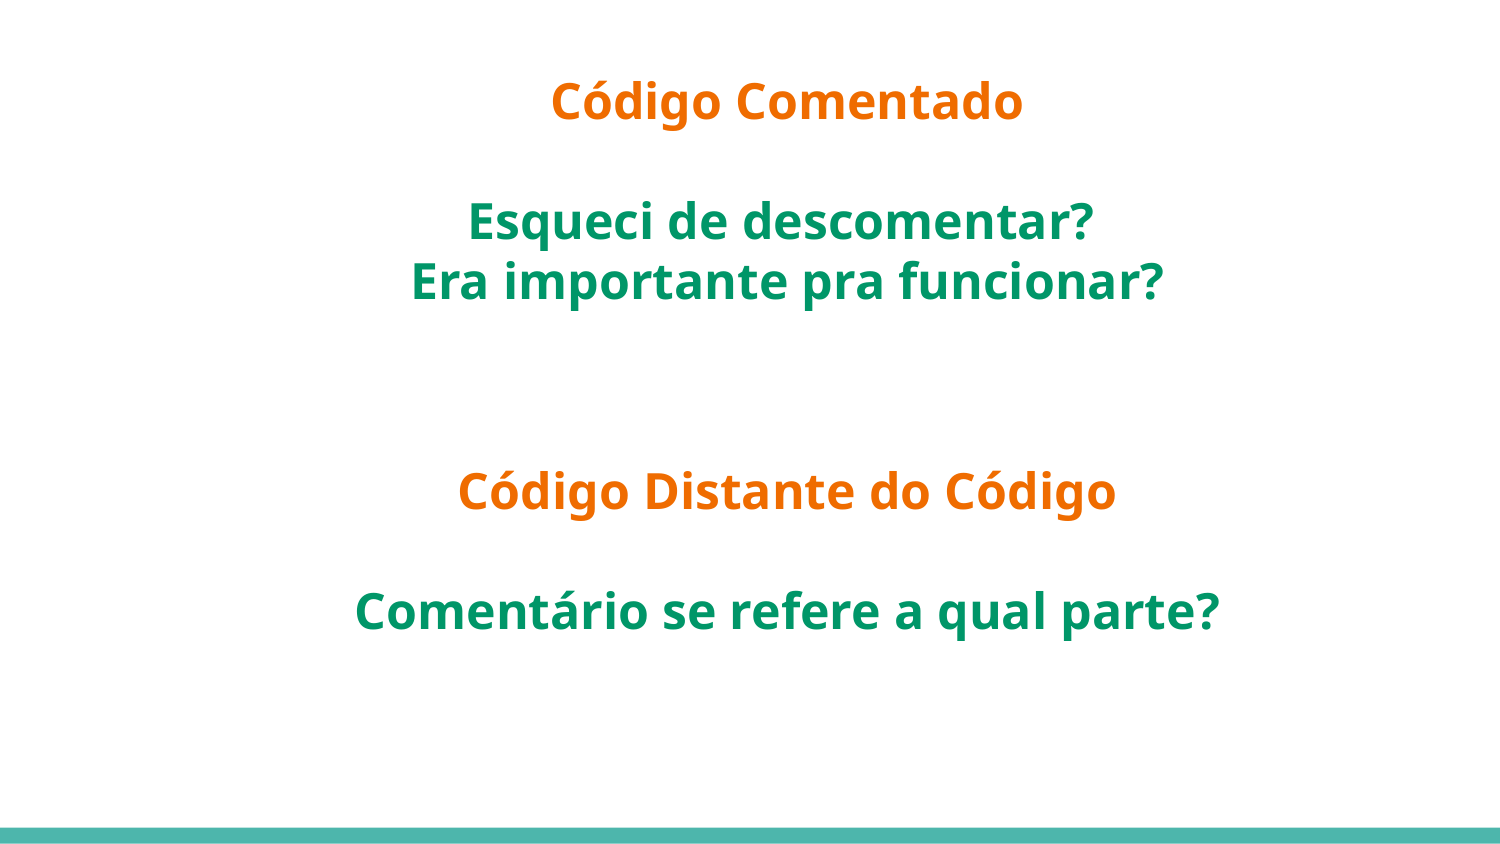

Código Comentado
Esqueci de descomentar?
Era importante pra funcionar?
Código Distante do Código
Comentário se refere a qual parte?